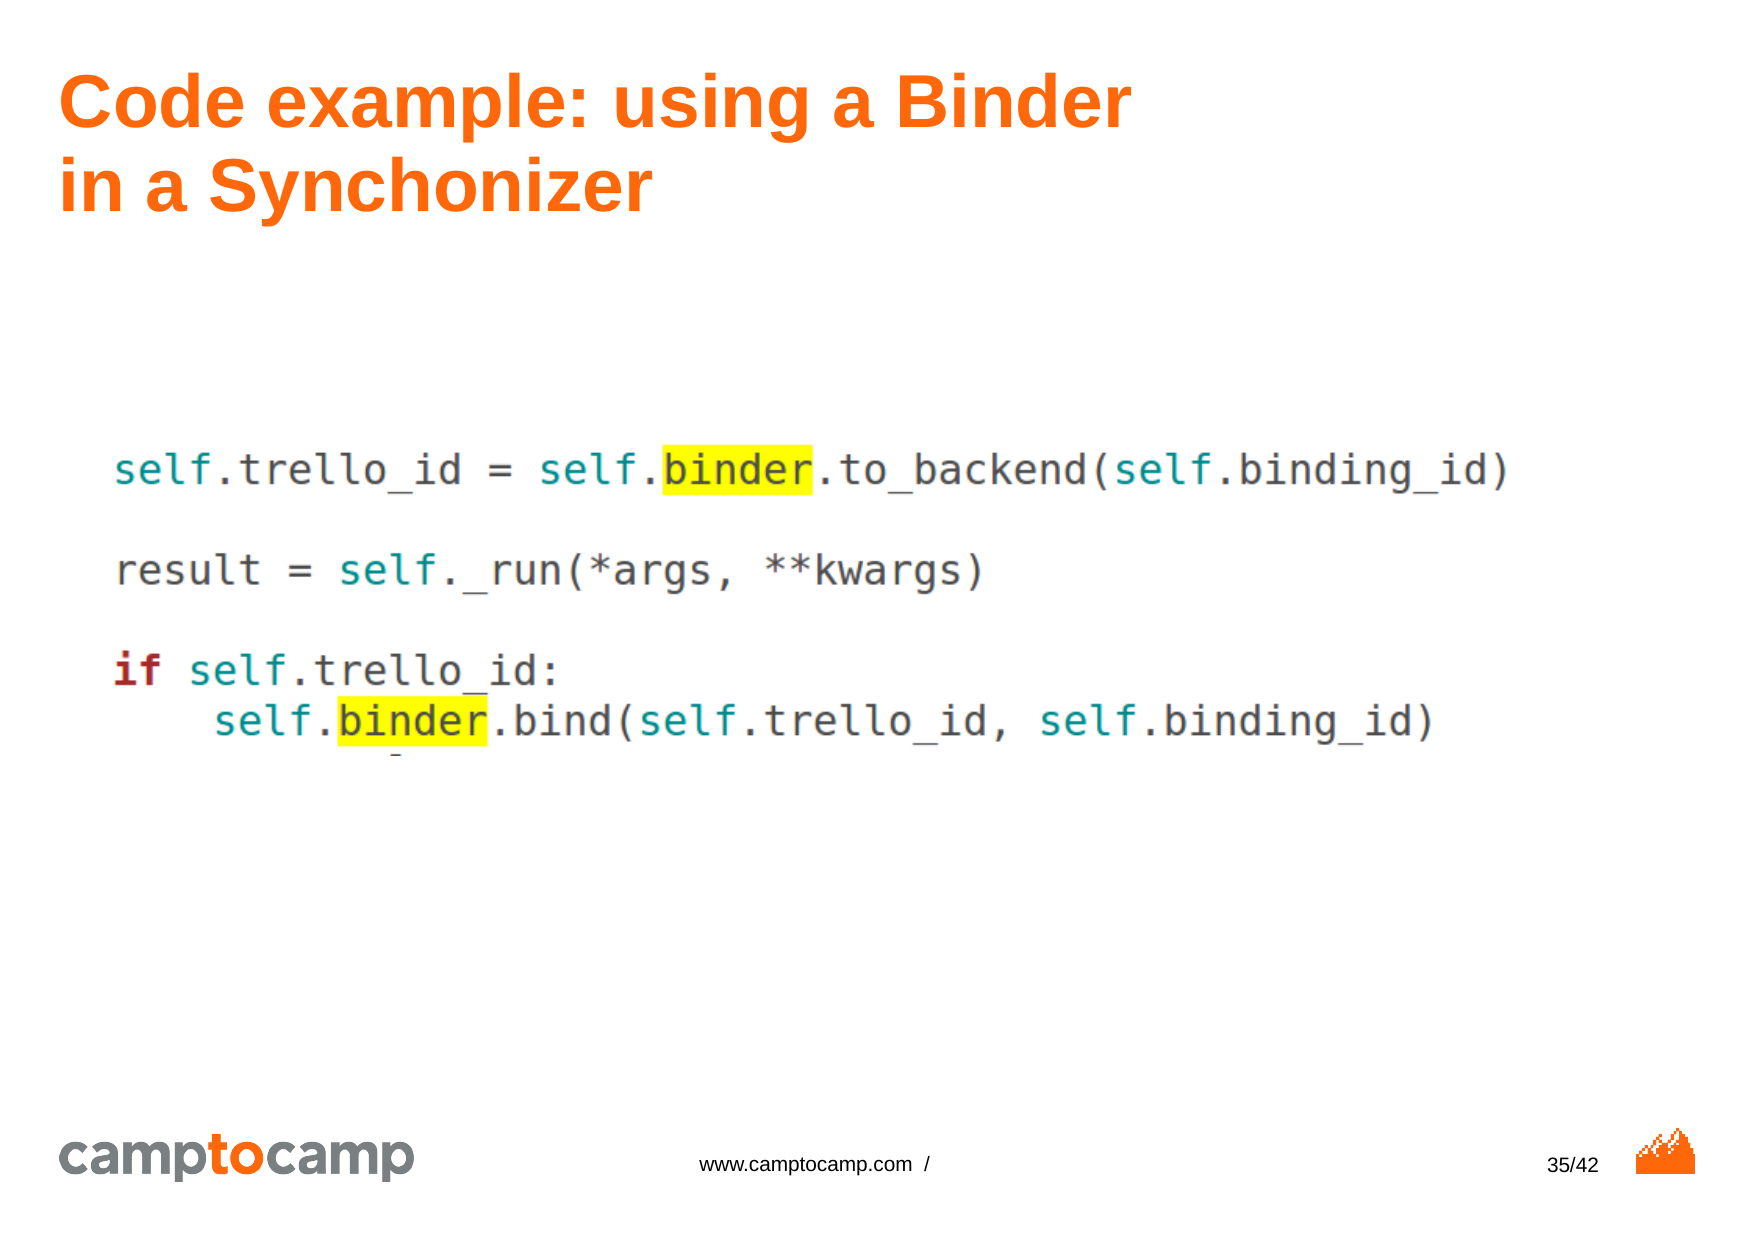

# Code example: using a Binder in a Synchonizer